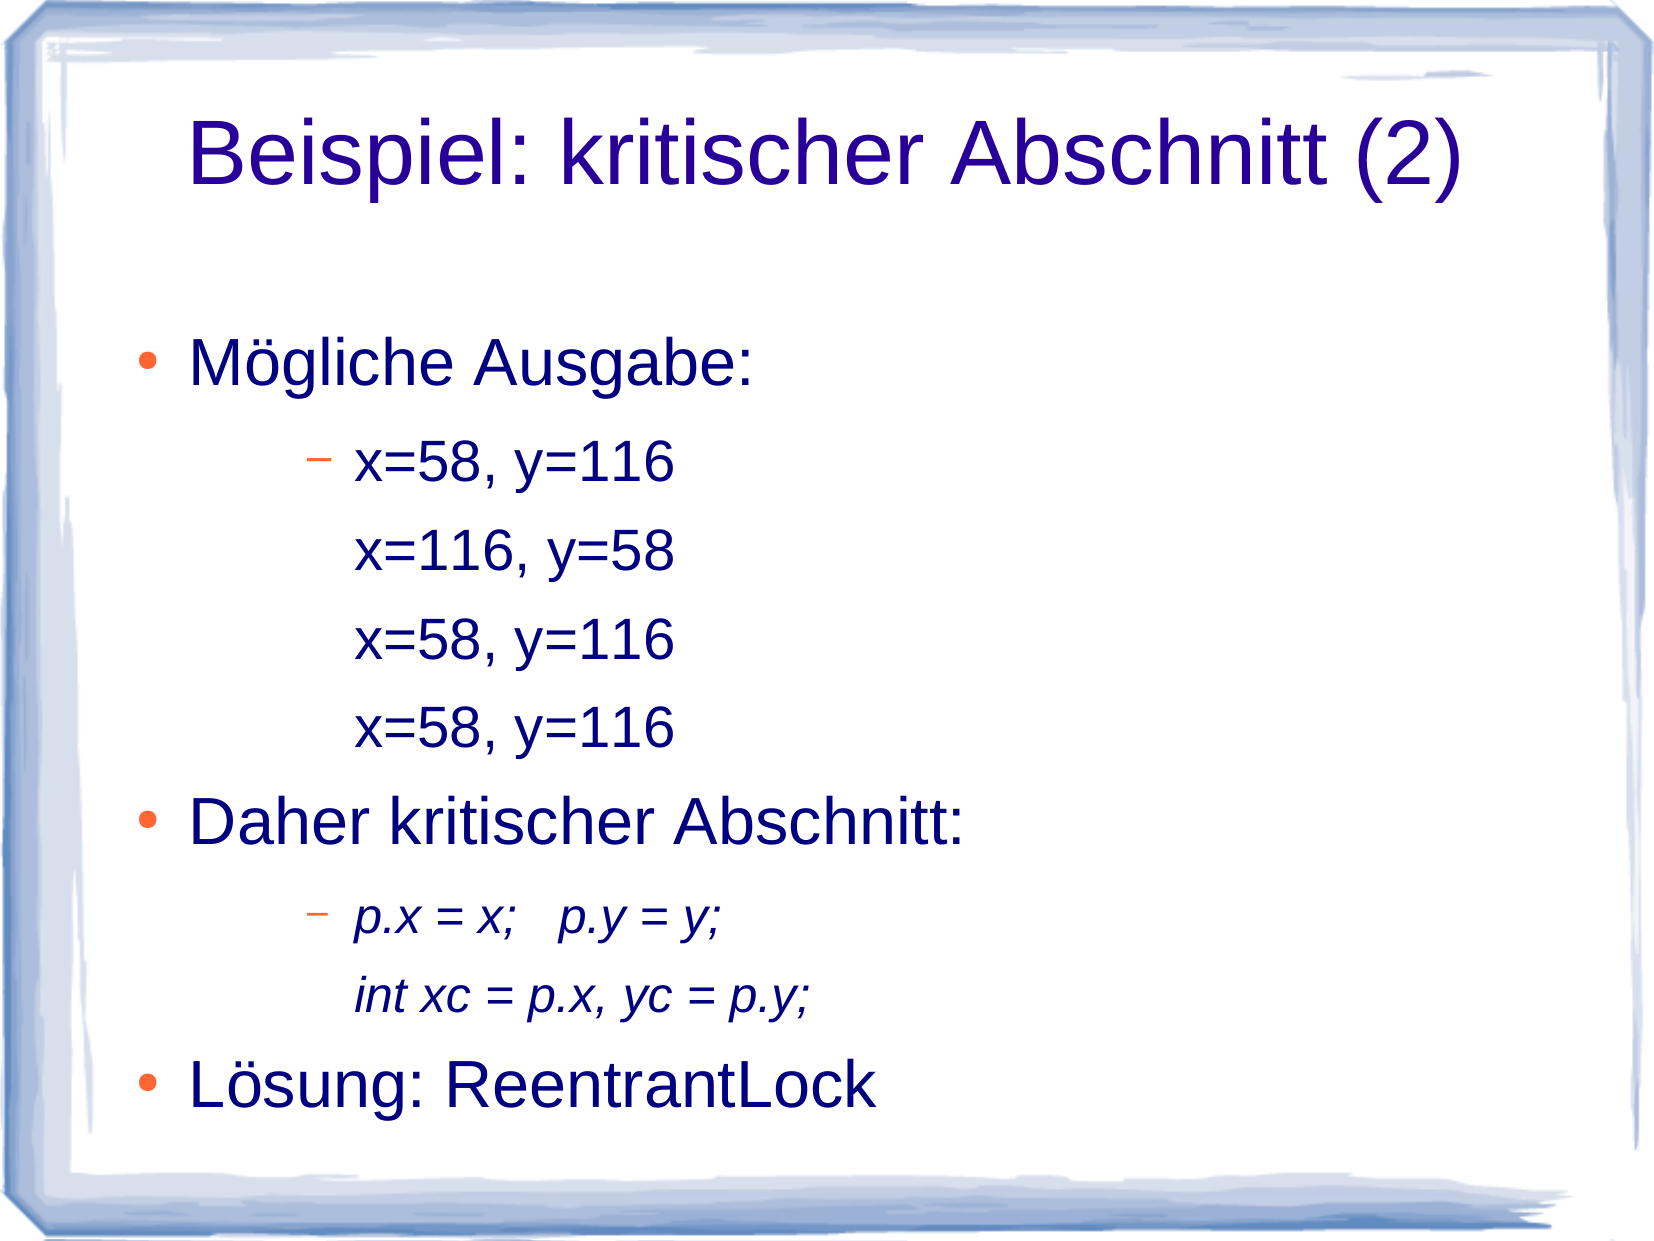

# Beispiel: kritischer Abschnitt (2)
Mögliche Ausgabe:
x=58, y=116
x=116, y=58
x=58, y=116
x=58, y=116
Daher kritischer Abschnitt:
p.x = x; p.y = y;
int xc = p.x, yc = p.y;
Lösung: ReentrantLock